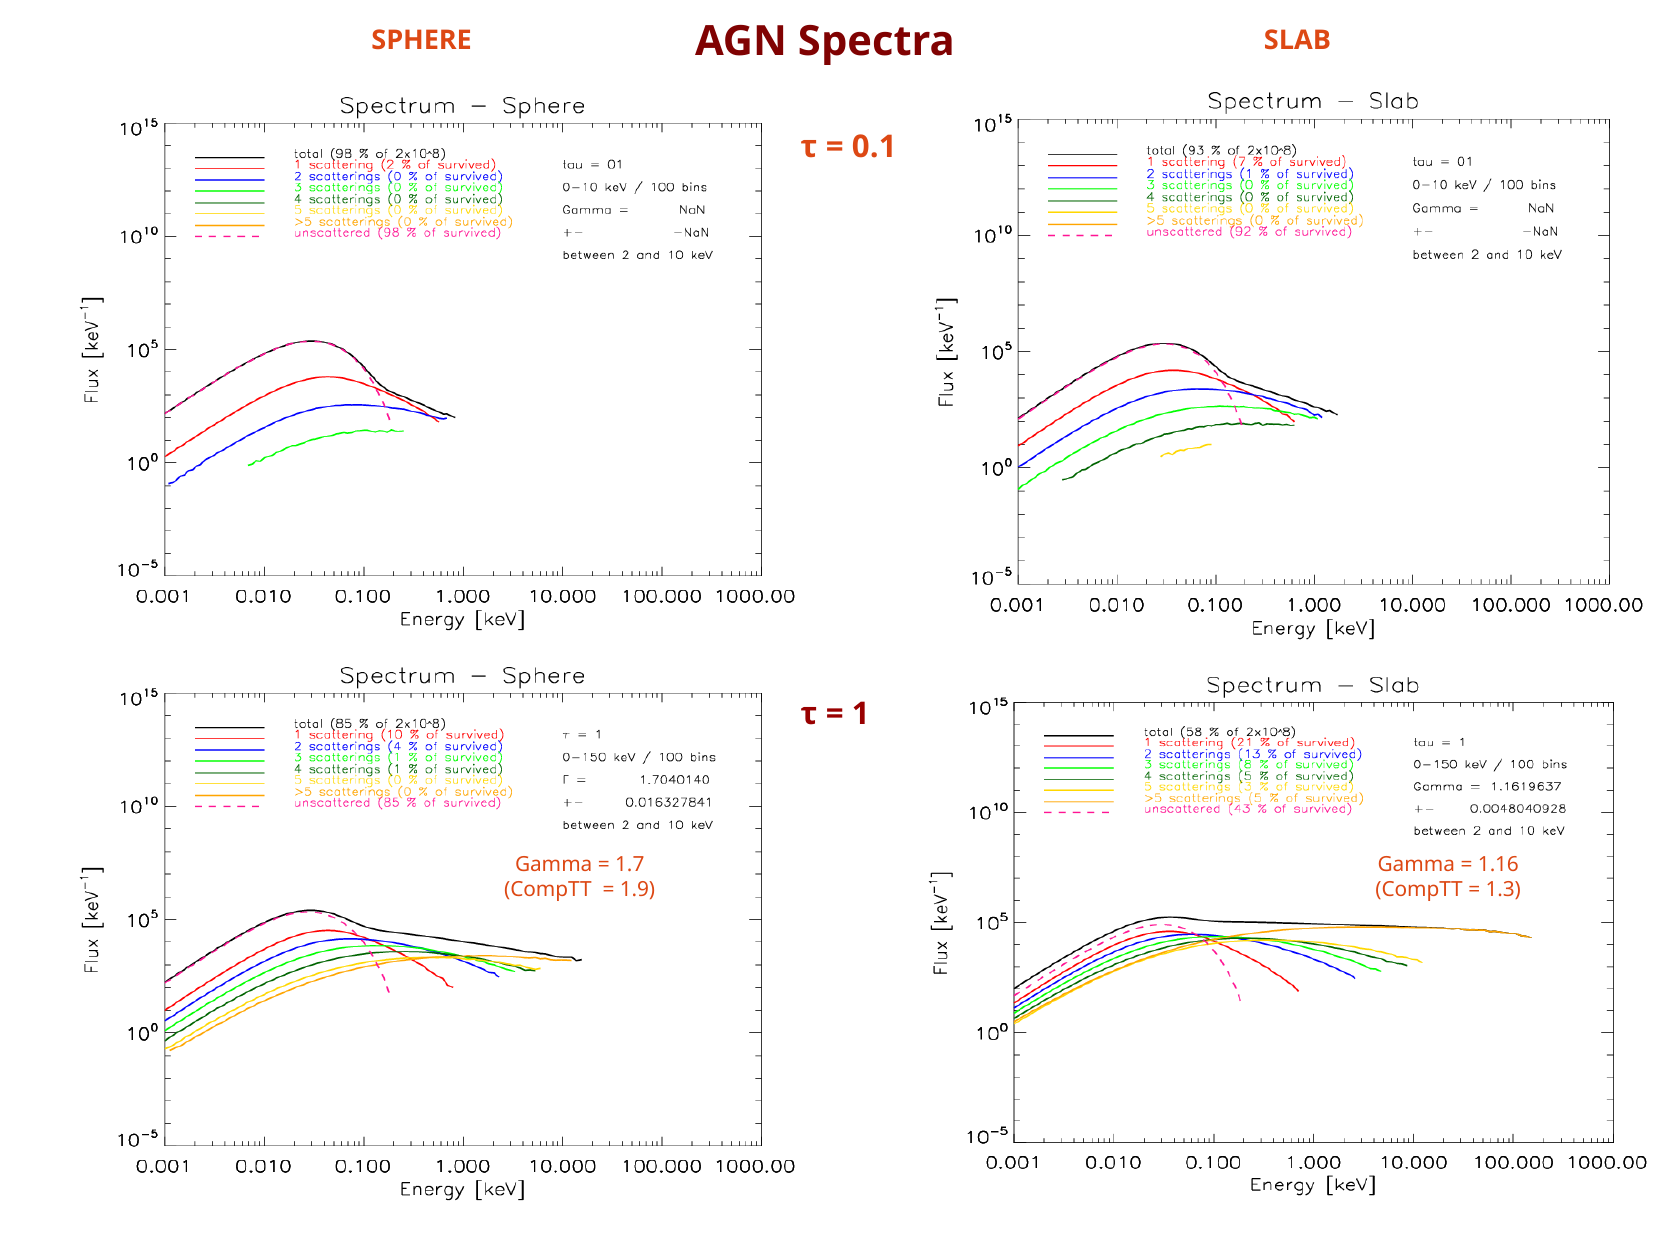

AGN Spectra
SPHERE
SLAB
τ = 0.1
τ = 1
Gamma = 1.7
(CompTT = 1.9)
Gamma = 1.16
(CompTT = 1.3)